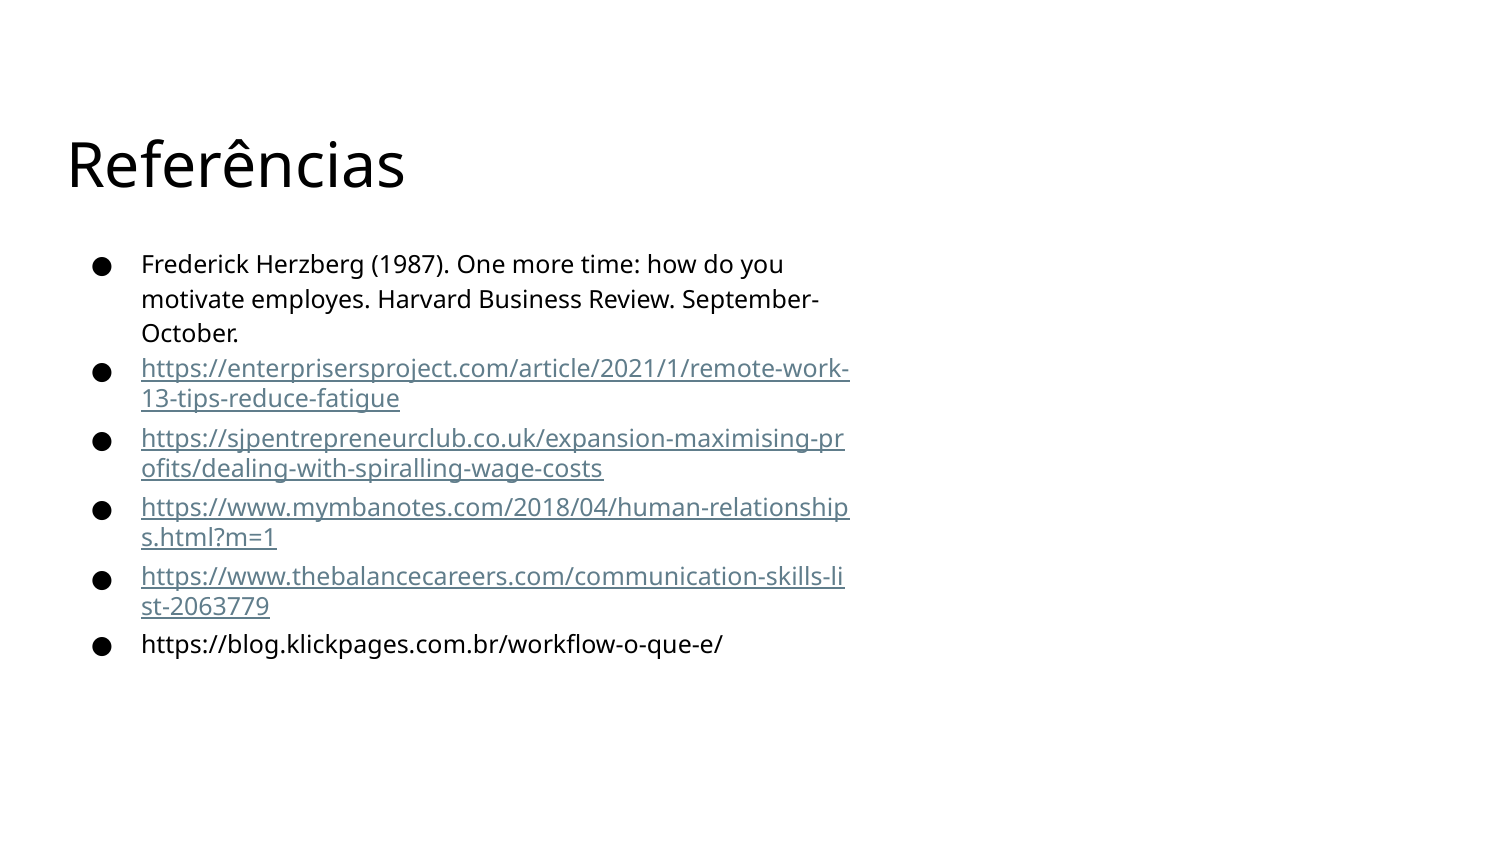

# Referências
Frederick Herzberg (1987). One more time: how do you motivate employes. Harvard Business Review. September-October.
https://enterprisersproject.com/article/2021/1/remote-work-13-tips-reduce-fatigue
https://sjpentrepreneurclub.co.uk/expansion-maximising-profits/dealing-with-spiralling-wage-costs
https://www.mymbanotes.com/2018/04/human-relationships.html?m=1
https://www.thebalancecareers.com/communication-skills-list-2063779
https://blog.klickpages.com.br/workflow-o-que-e/